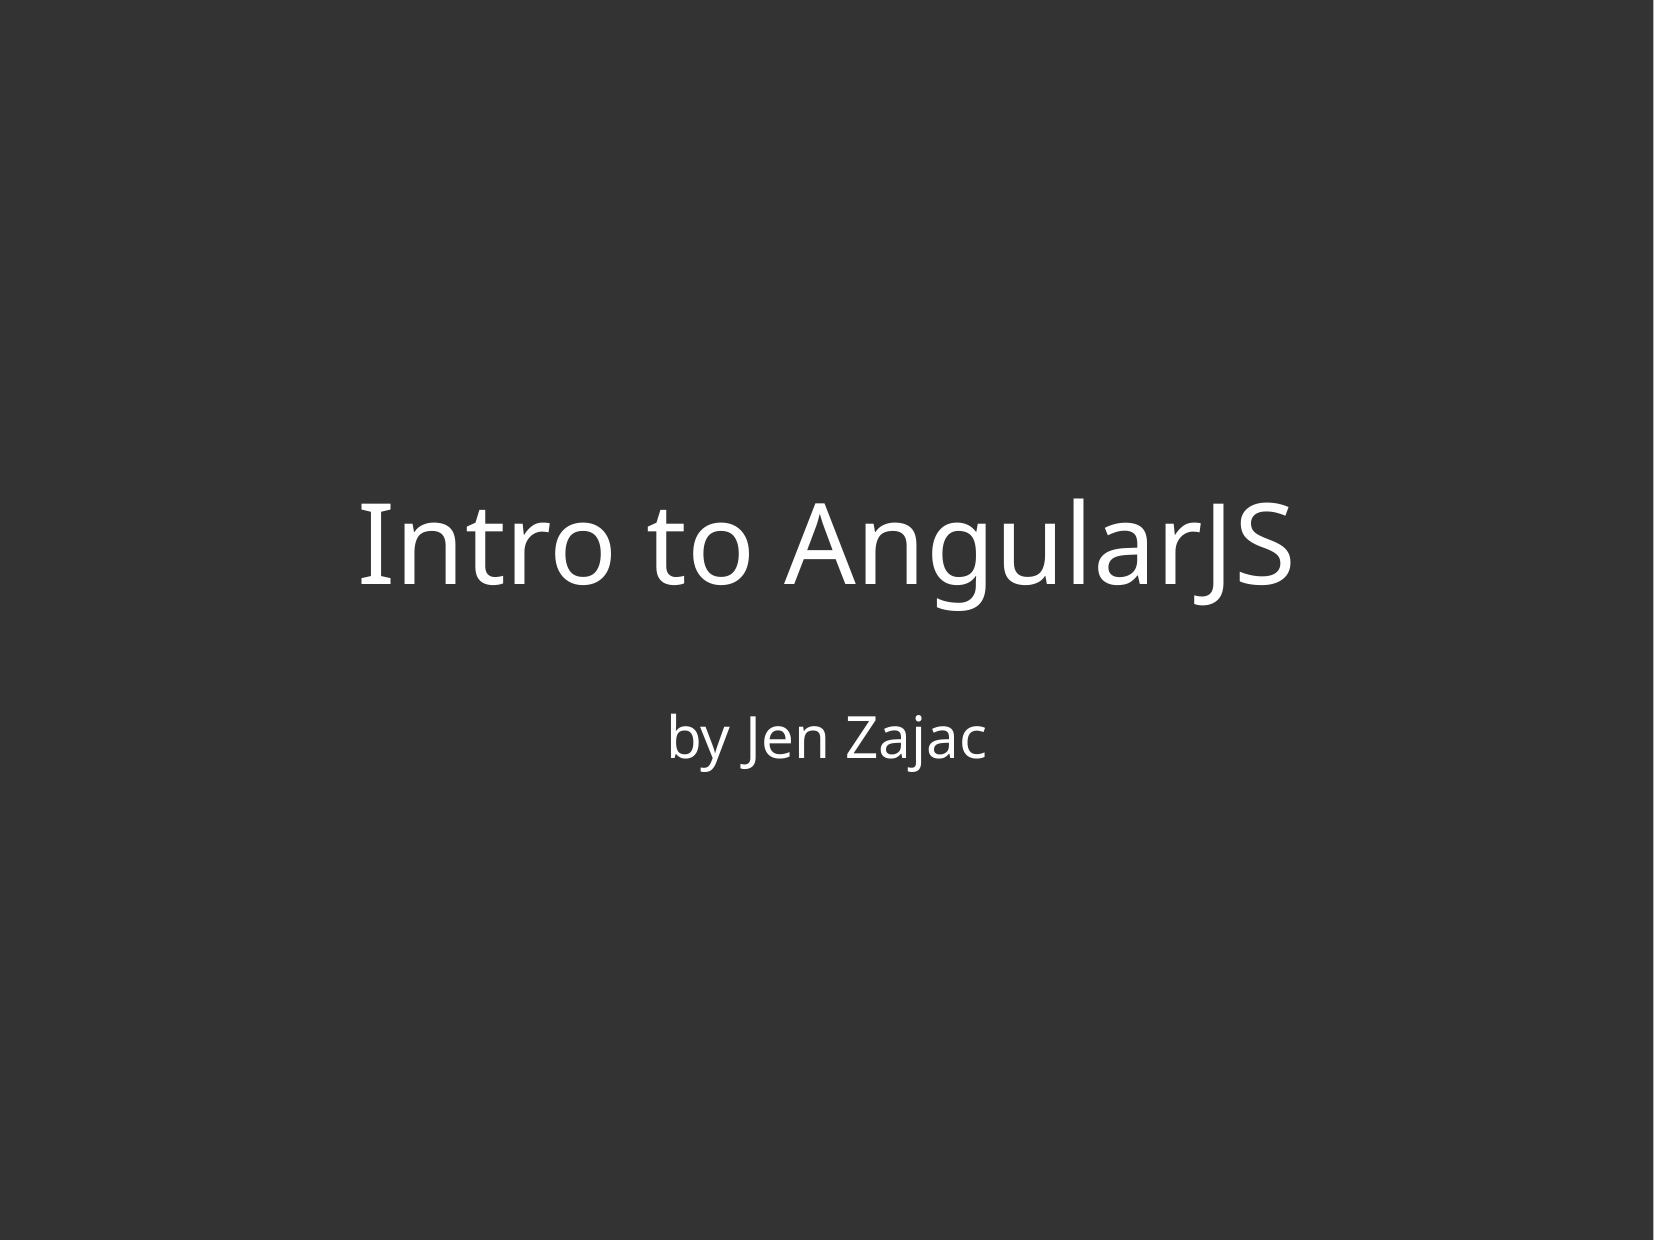

# Intro to AngularJS
by Jen Zajac